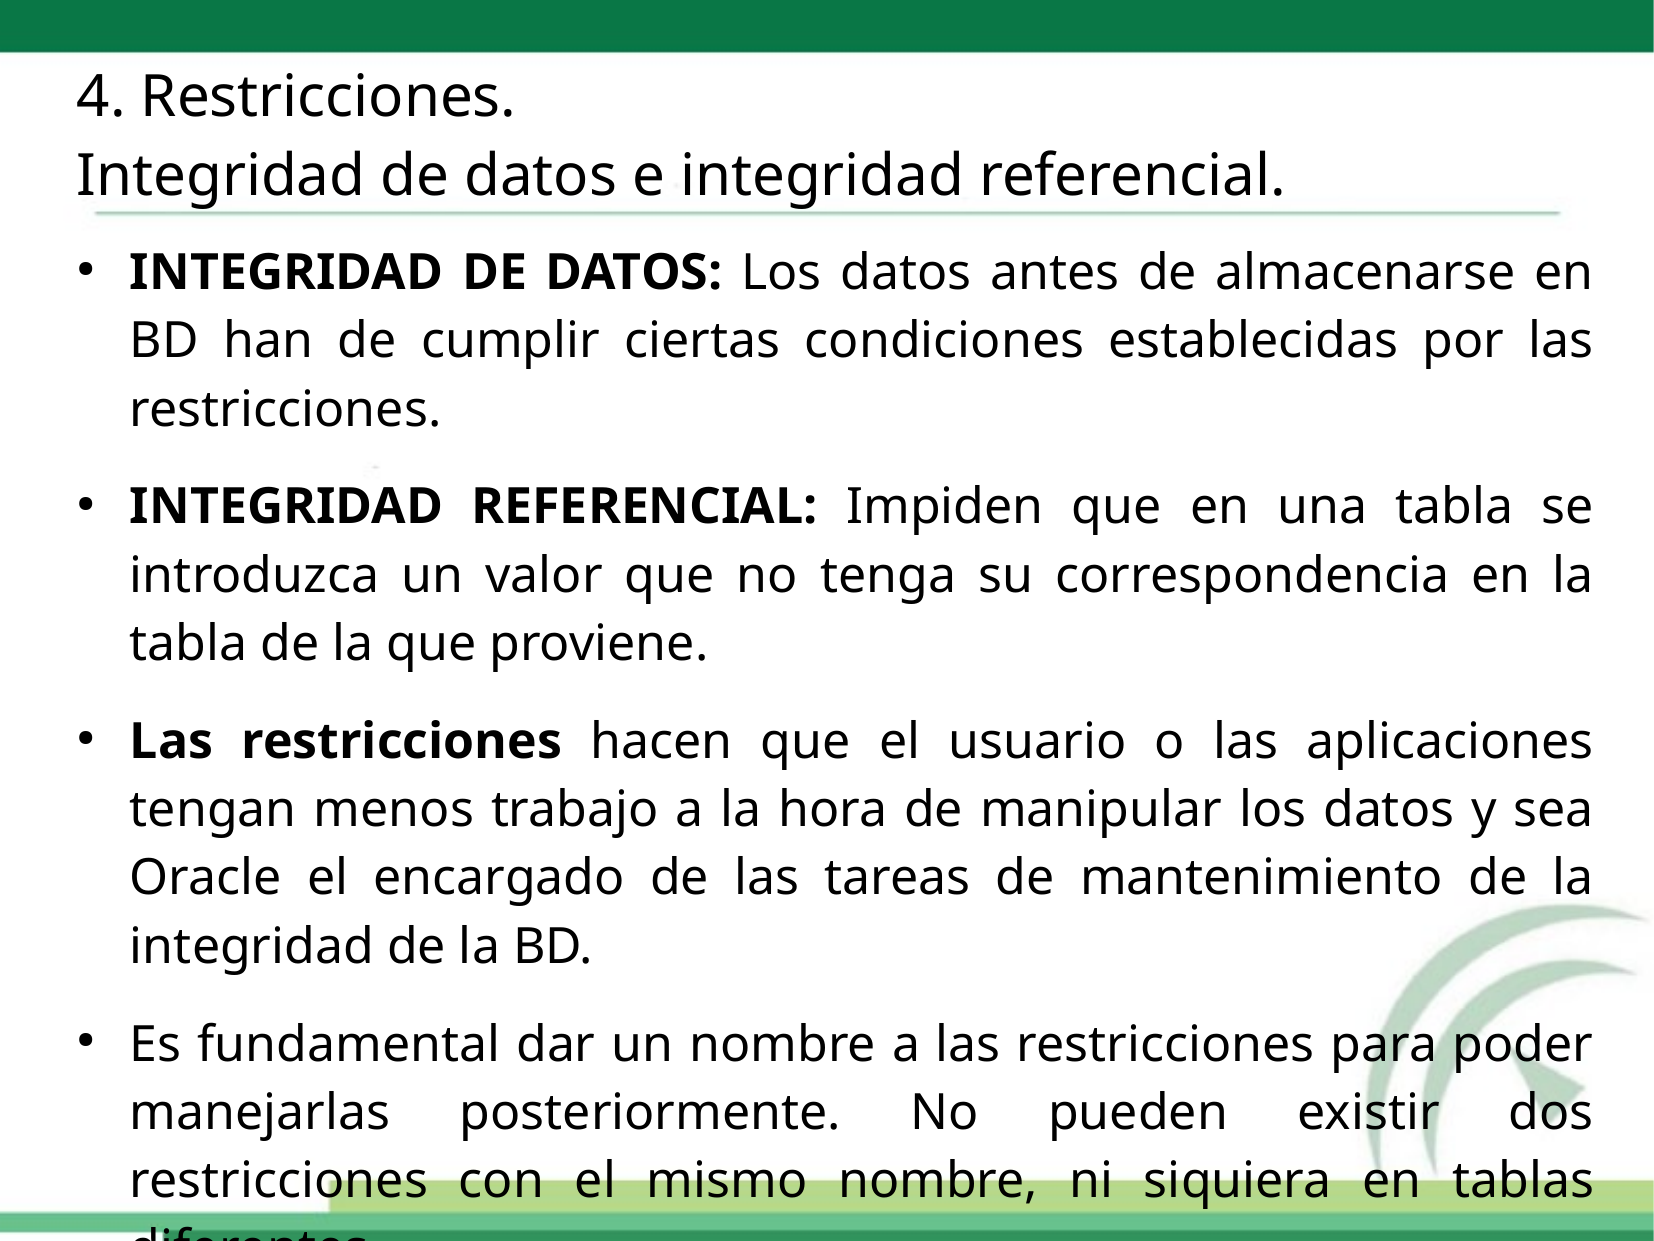

# 4. Restricciones. Integridad de datos e integridad referencial.
INTEGRIDAD DE DATOS: Los datos antes de almacenarse en BD han de cumplir ciertas condiciones establecidas por las restricciones.
INTEGRIDAD REFERENCIAL: Impiden que en una tabla se introduzca un valor que no tenga su correspondencia en la tabla de la que proviene.
Las restricciones hacen que el usuario o las aplicaciones tengan menos trabajo a la hora de manipular los datos y sea Oracle el encargado de las tareas de mantenimiento de la integridad de la BD.
Es fundamental dar un nombre a las restricciones para poder manejarlas posteriormente. No pueden existir dos restricciones con el mismo nombre, ni siquiera en tablas diferentes.